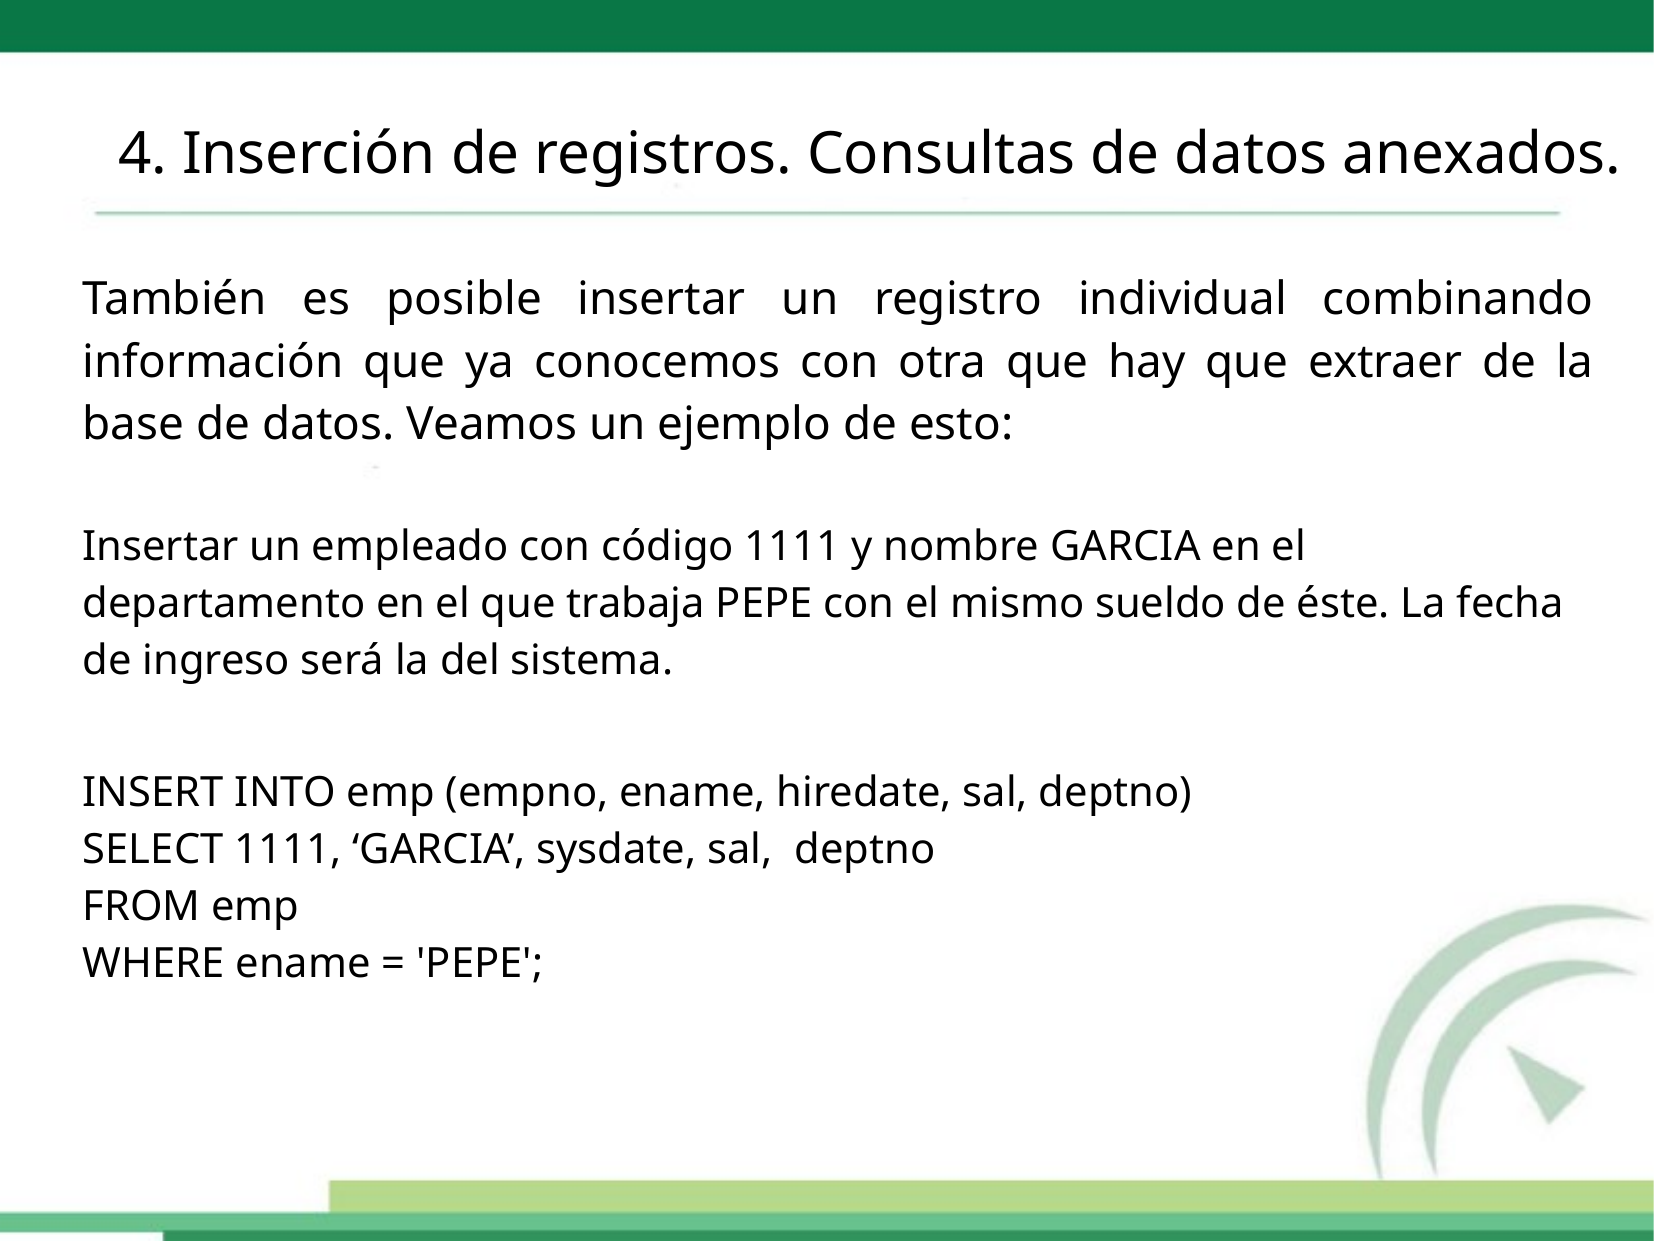

# 4. Inserción de registros. Consultas de datos anexados.
También es posible insertar un registro individual combinando información que ya conocemos con otra que hay que extraer de la base de datos. Veamos un ejemplo de esto:
Insertar un empleado con código 1111 y nombre GARCIA en el departamento en el que trabaja PEPE con el mismo sueldo de éste. La fecha de ingreso será la del sistema.
INSERT INTO emp (empno, ename, hiredate, sal, deptno)
SELECT 1111, ‘GARCIA’, sysdate, sal, deptno
FROM emp
WHERE ename = 'PEPE';